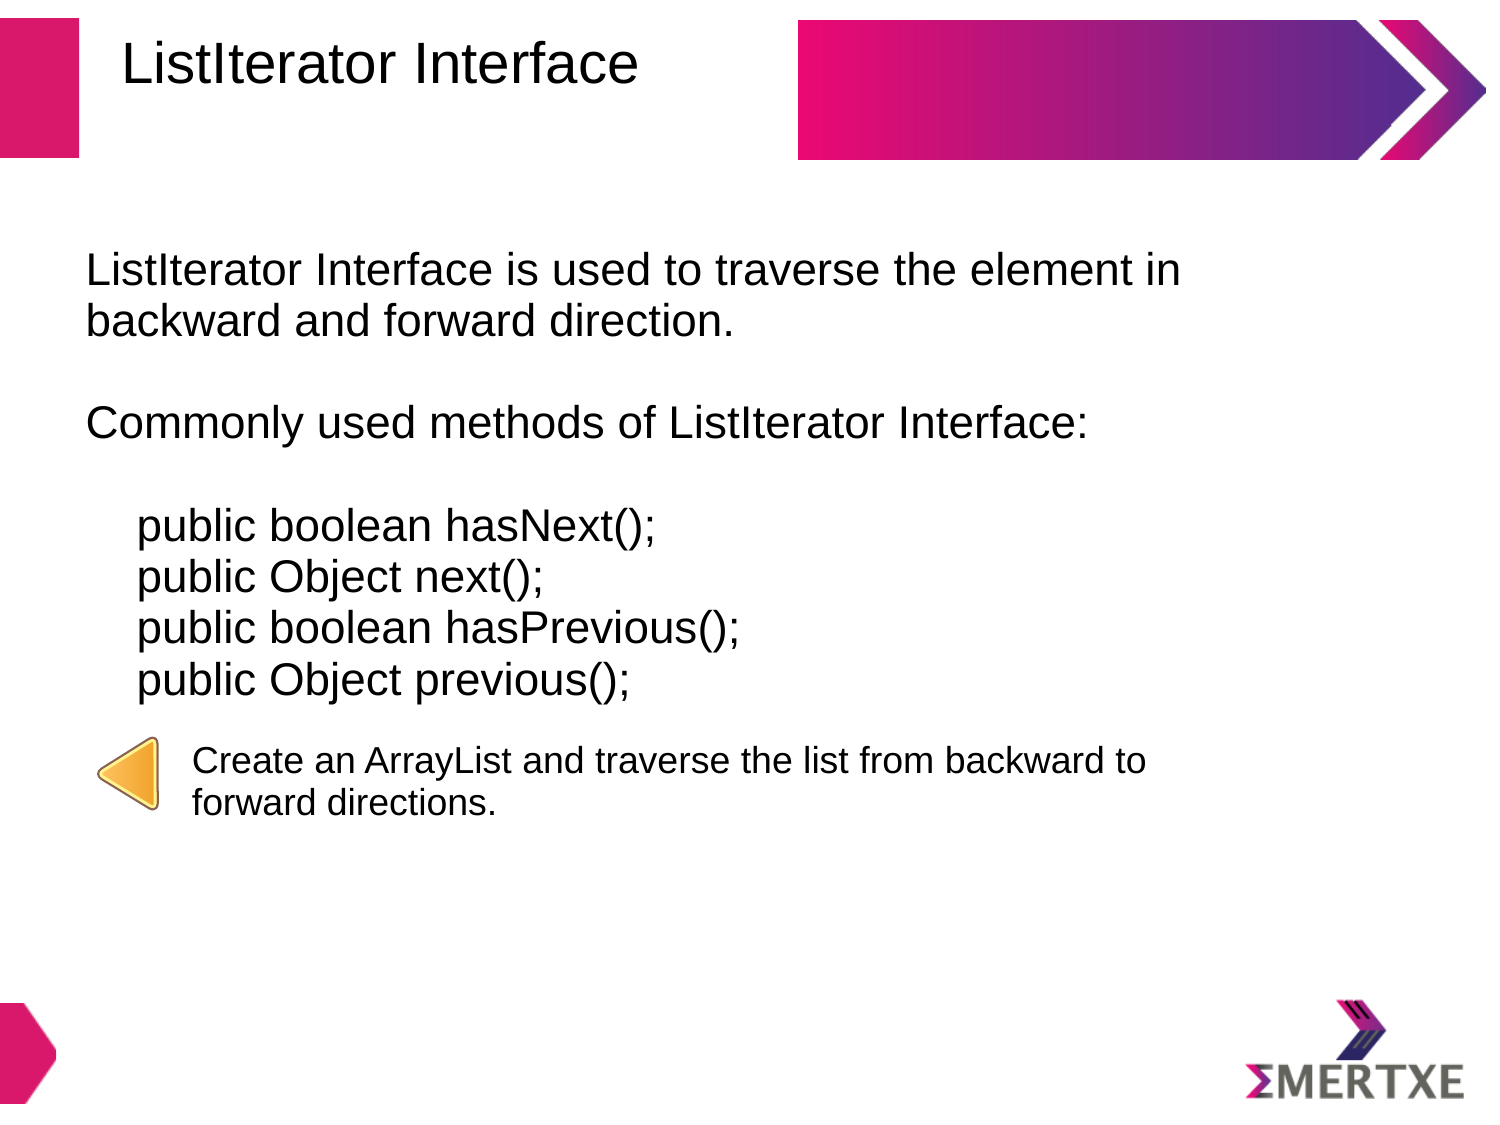

ListIterator Interface
ListIterator Interface is used to traverse the element in backward and forward direction.
Commonly used methods of ListIterator Interface:
 public boolean hasNext();
 public Object next();
 public boolean hasPrevious();
 public Object previous();
Create an ArrayList and traverse the list from backward to forward directions.